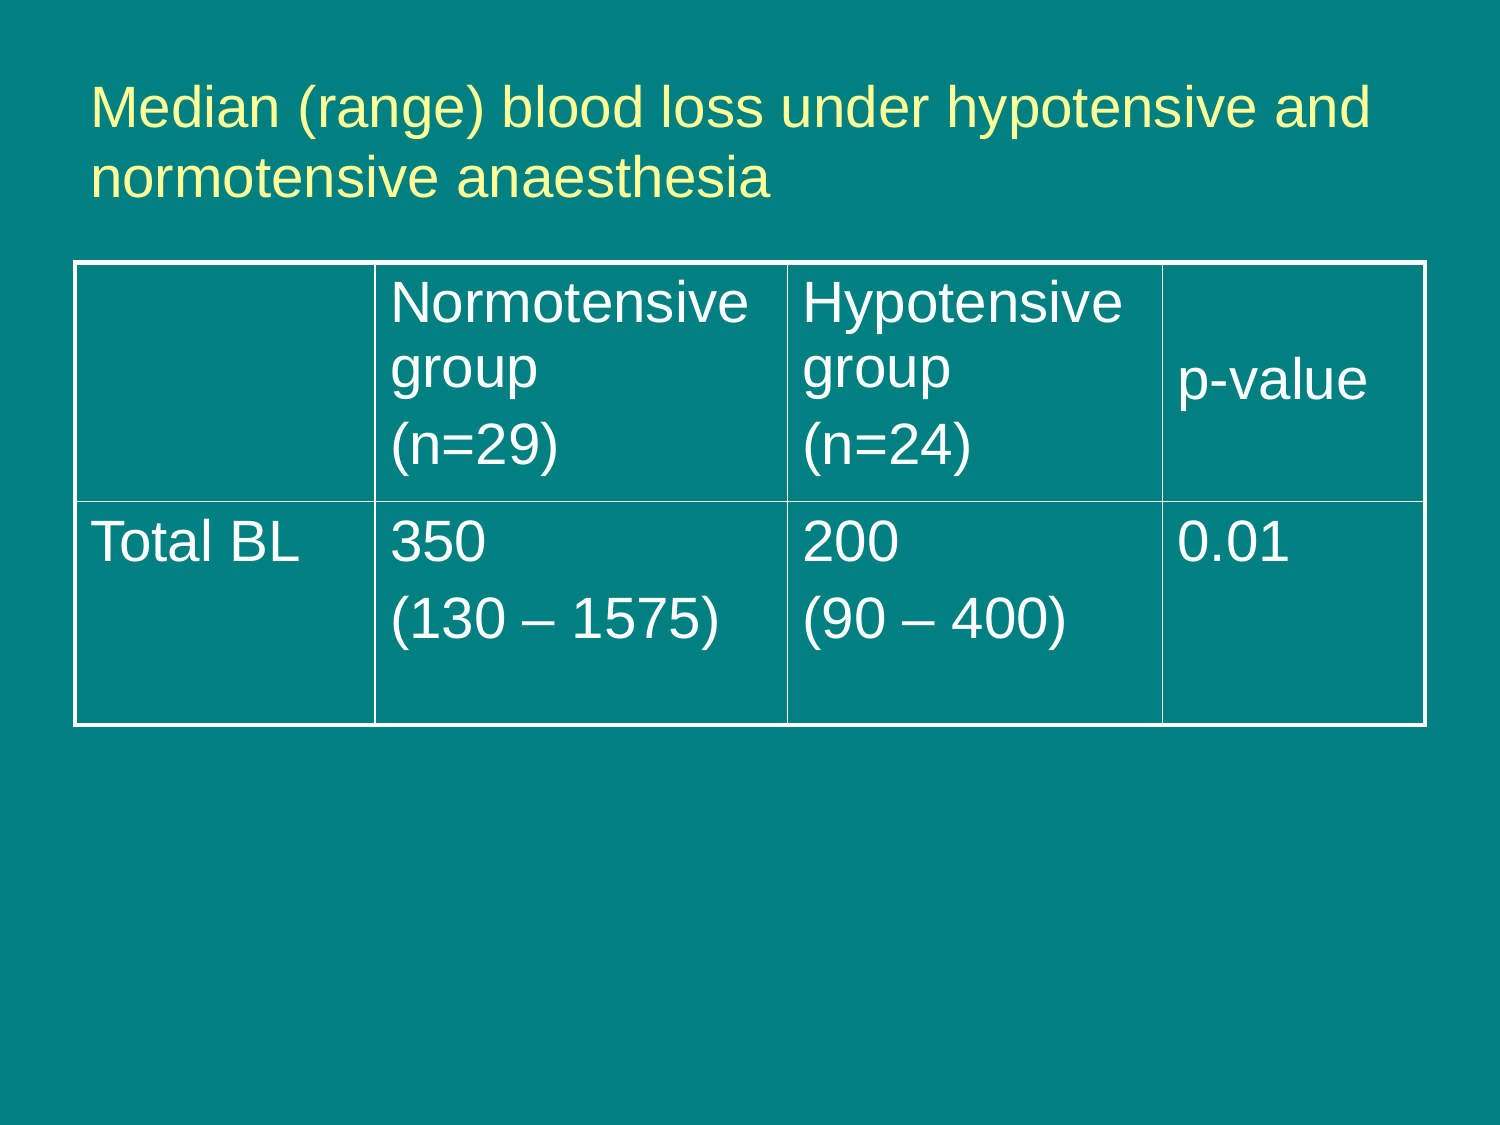

# Median (range) blood loss under hypotensive and normotensive anaesthesia
| | Normotensive group (n=29) | Hypotensive group (n=24) | p-value |
| --- | --- | --- | --- |
| Total BL | 350 (130 – 1575) | 200 (90 – 400) | 0.01 |